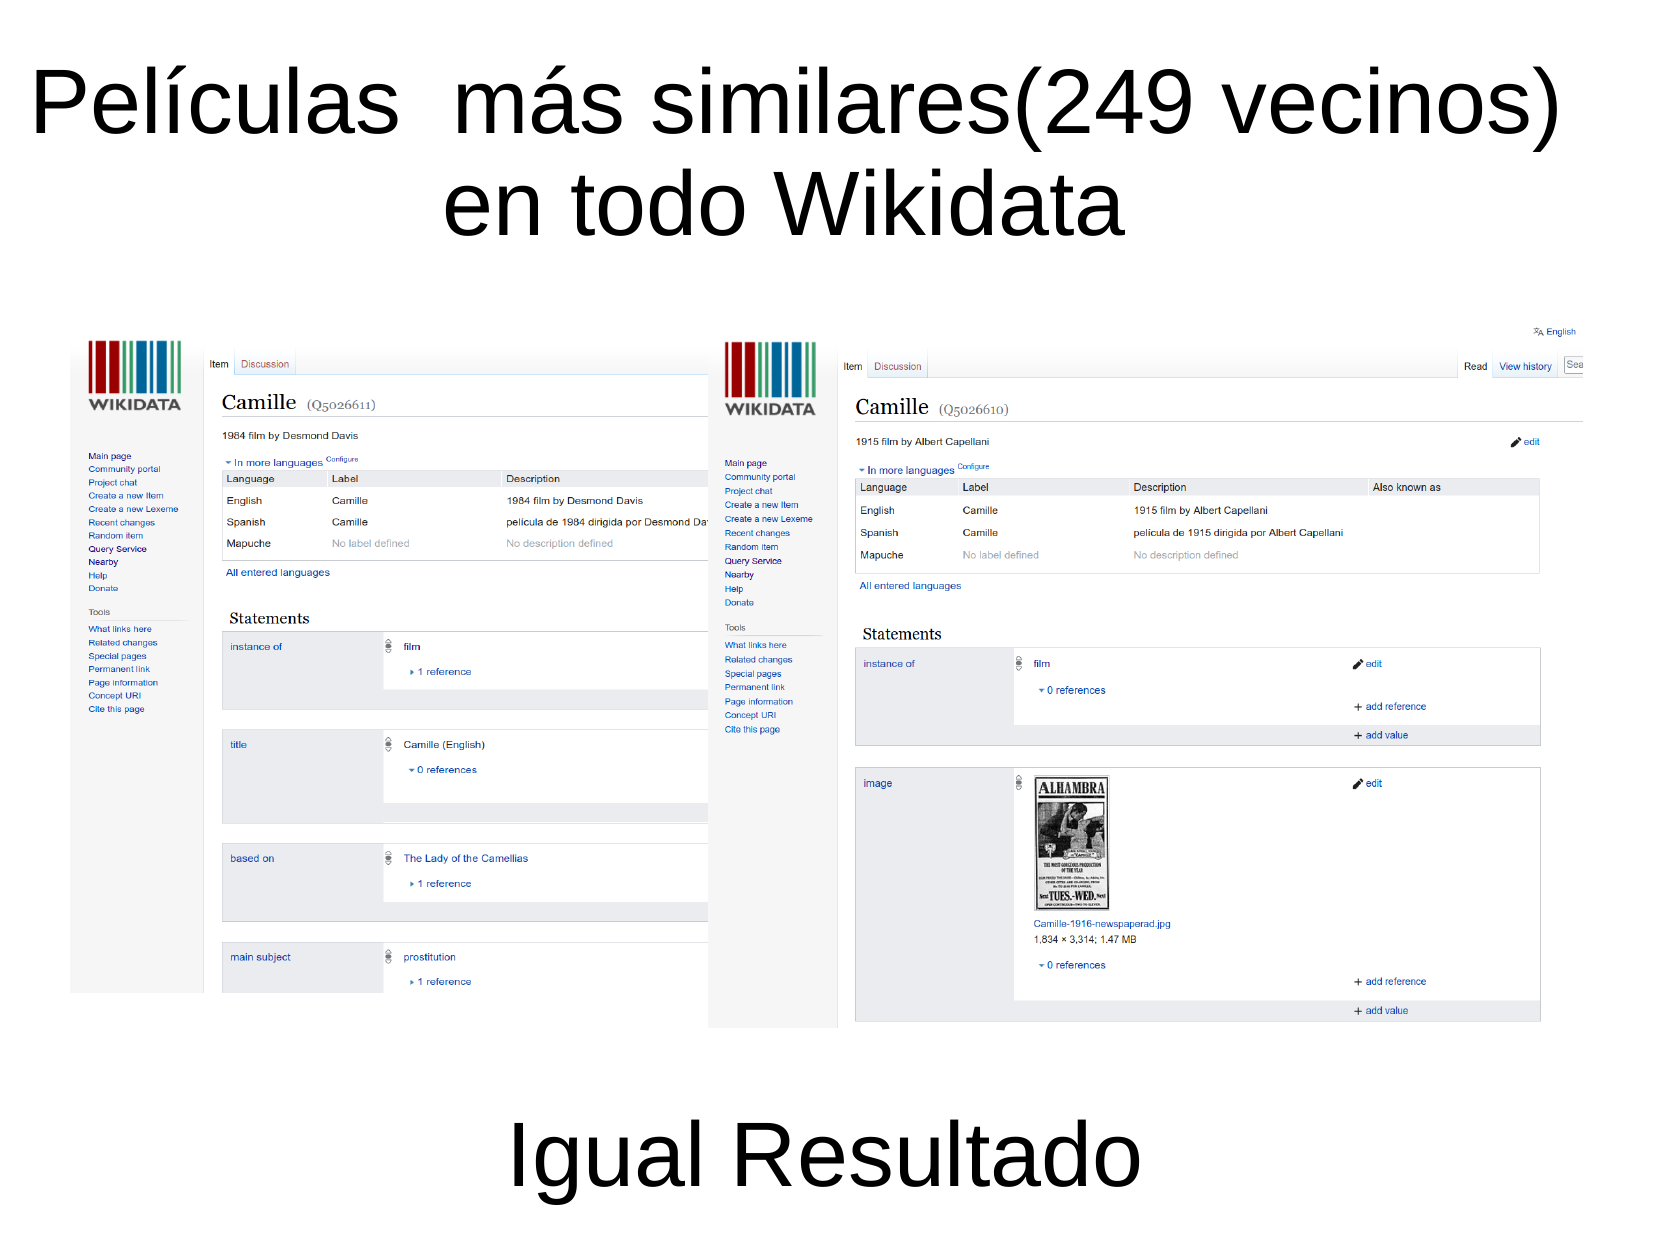

# Películas más similares(249 vecinos) en todo Wikidata
Igual Resultado